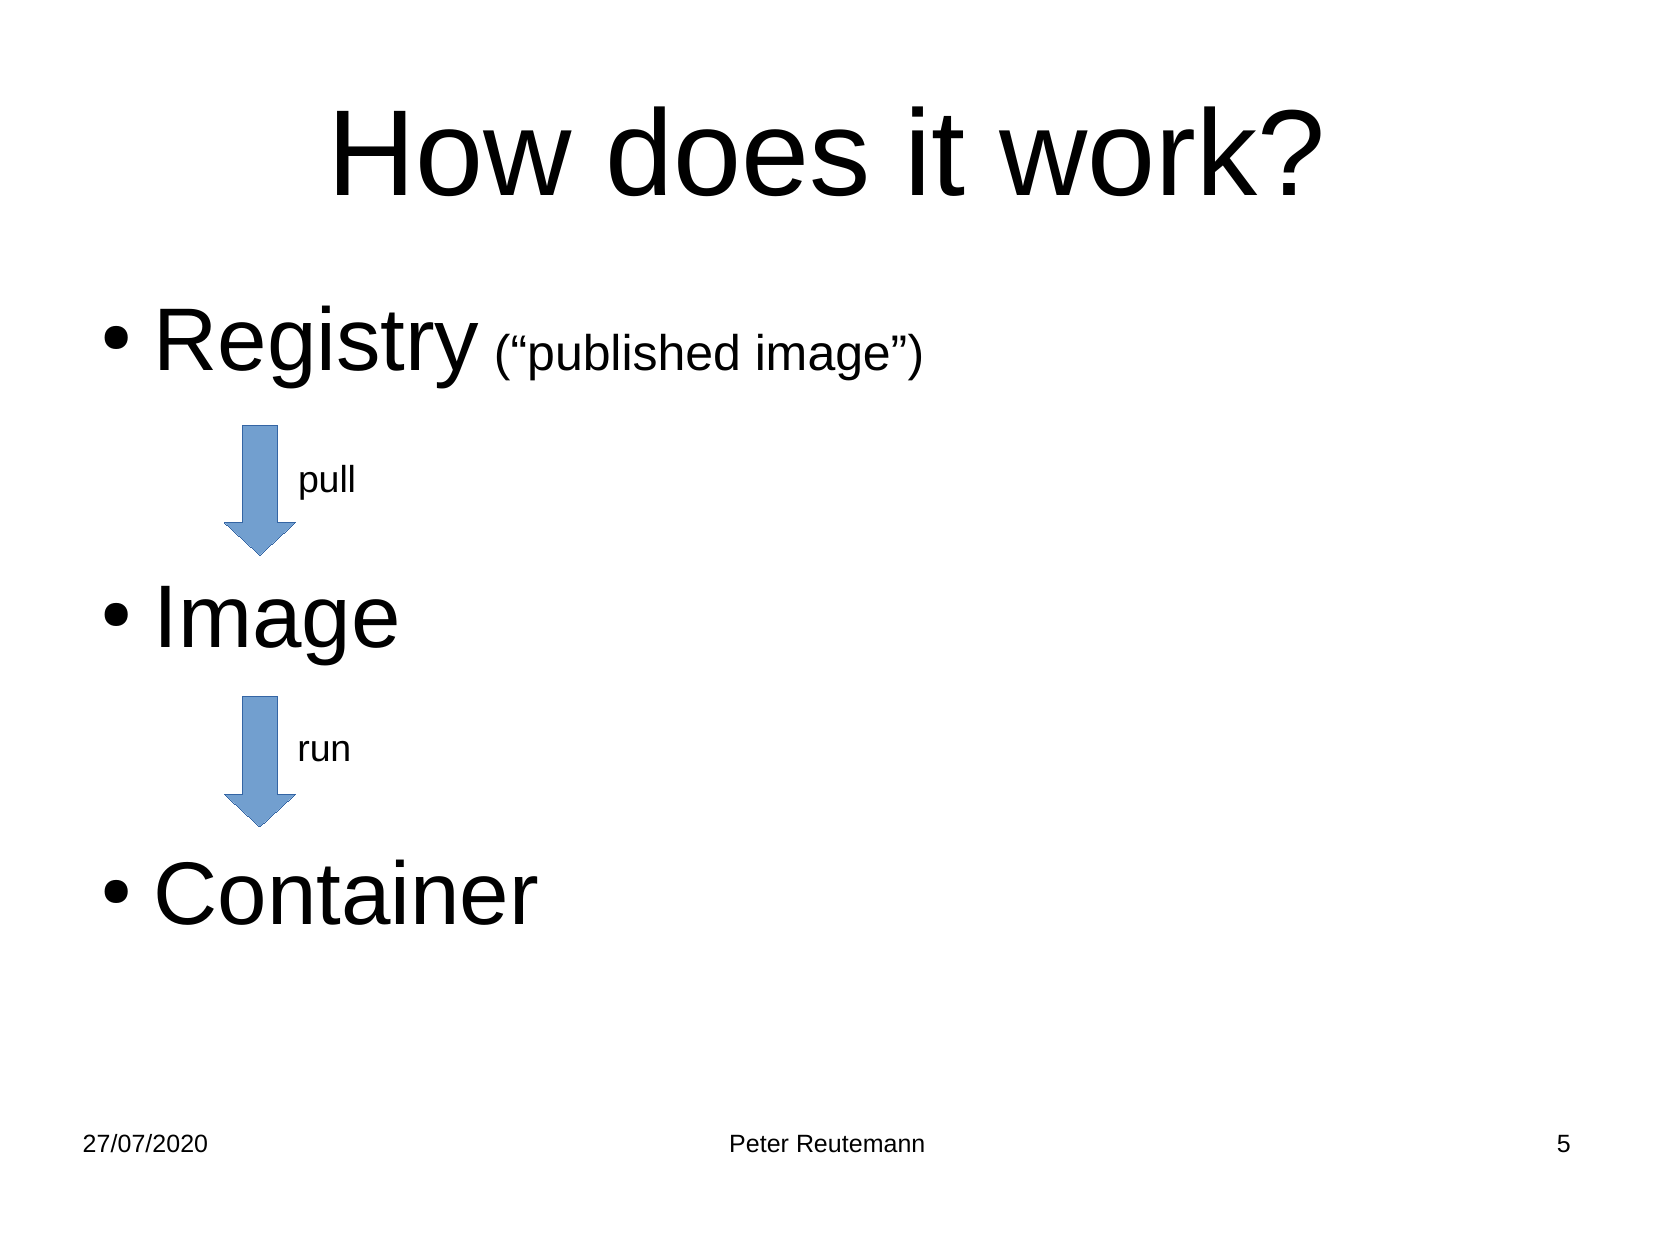

# How does it work?
Registry (“published image”)
Image
Container
pull
run
27/07/2020
Peter Reutemann
5